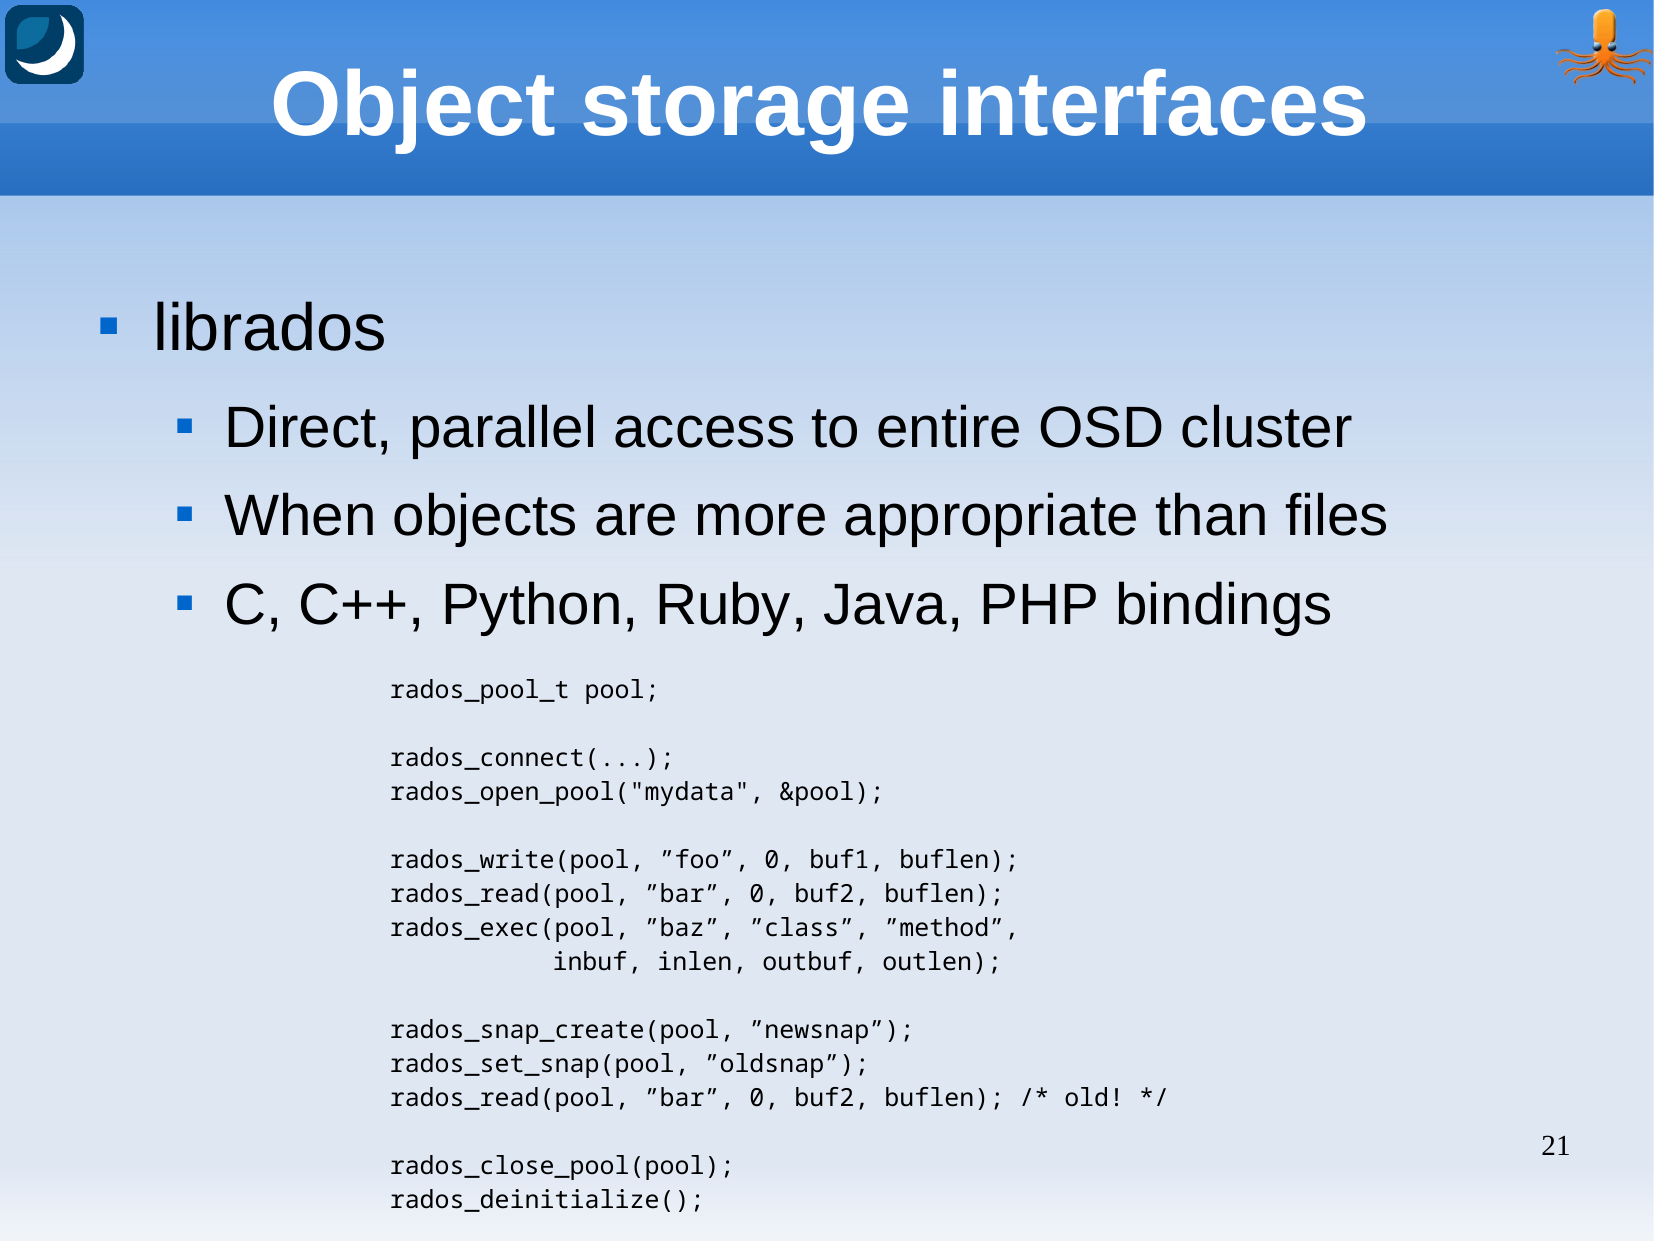

# Object storage interfaces
librados
Direct, parallel access to entire OSD cluster
When objects are more appropriate than files
C, C++, Python, Ruby, Java, PHP bindings
rados_pool_t pool;
rados_connect(...);
rados_open_pool("mydata", &pool);
rados_write(pool, ”foo”, 0, buf1, buflen);
rados_read(pool, ”bar”, 0, buf2, buflen);
rados_exec(pool, ”baz”, ”class”, ”method”,
		 inbuf, inlen, outbuf, outlen);
rados_snap_create(pool, ”newsnap”);
rados_set_snap(pool, ”oldsnap”);
rados_read(pool, ”bar”, 0, buf2, buflen); /* old! */
rados_close_pool(pool);
rados_deinitialize();
21